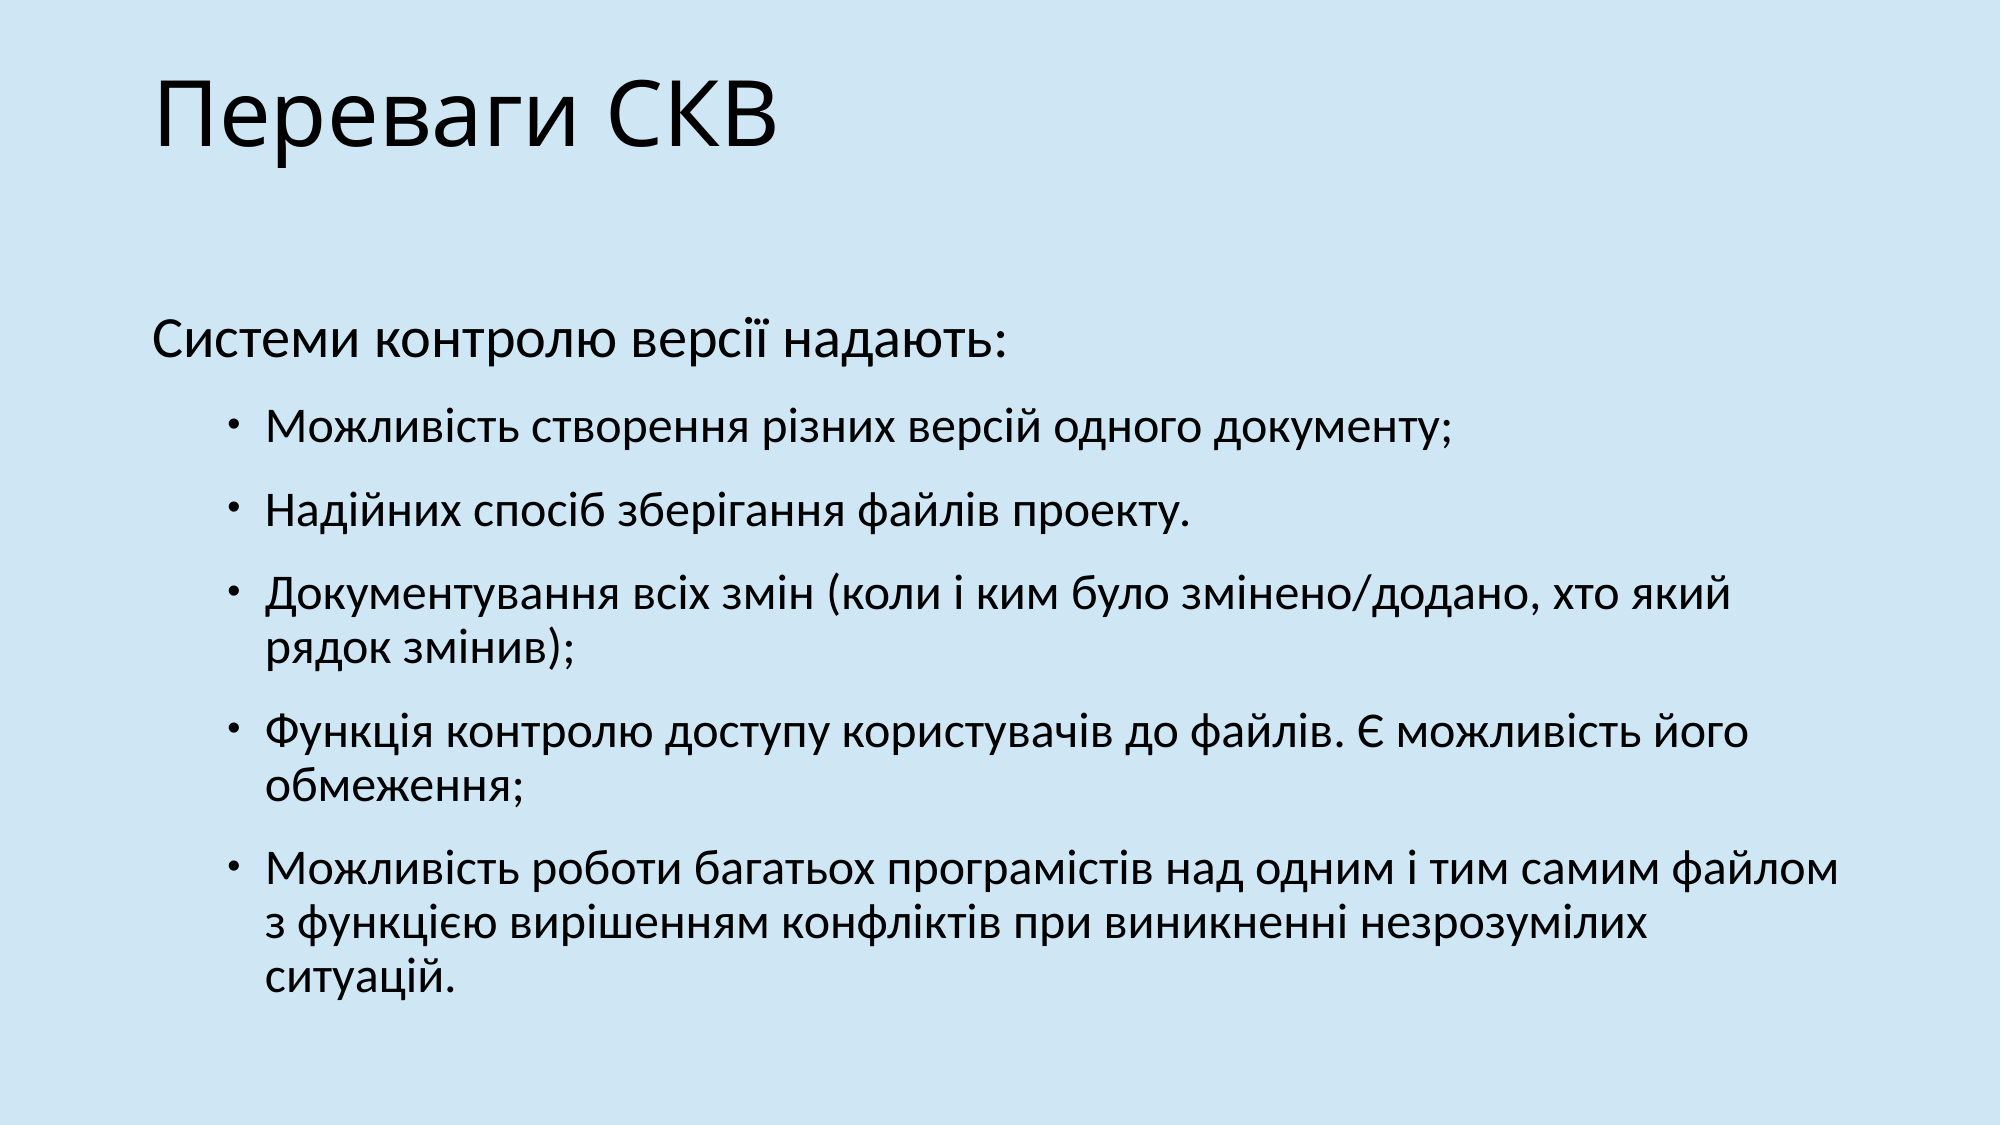

# Переваги СКВ
Системи контролю версії надають:
Можливість створення різних версій одного документу;
Надійних спосіб зберігання файлів проекту.
Документування всіх змін (коли і ким було змінено/додано, хто який рядок змінив);
Функція контролю доступу користувачів до файлів. Є можливість його обмеження;
Можливість роботи багатьох програмістів над одним і тим самим файлом з функцією вирішенням конфліктів при виникненні незрозумілих ситуацій.